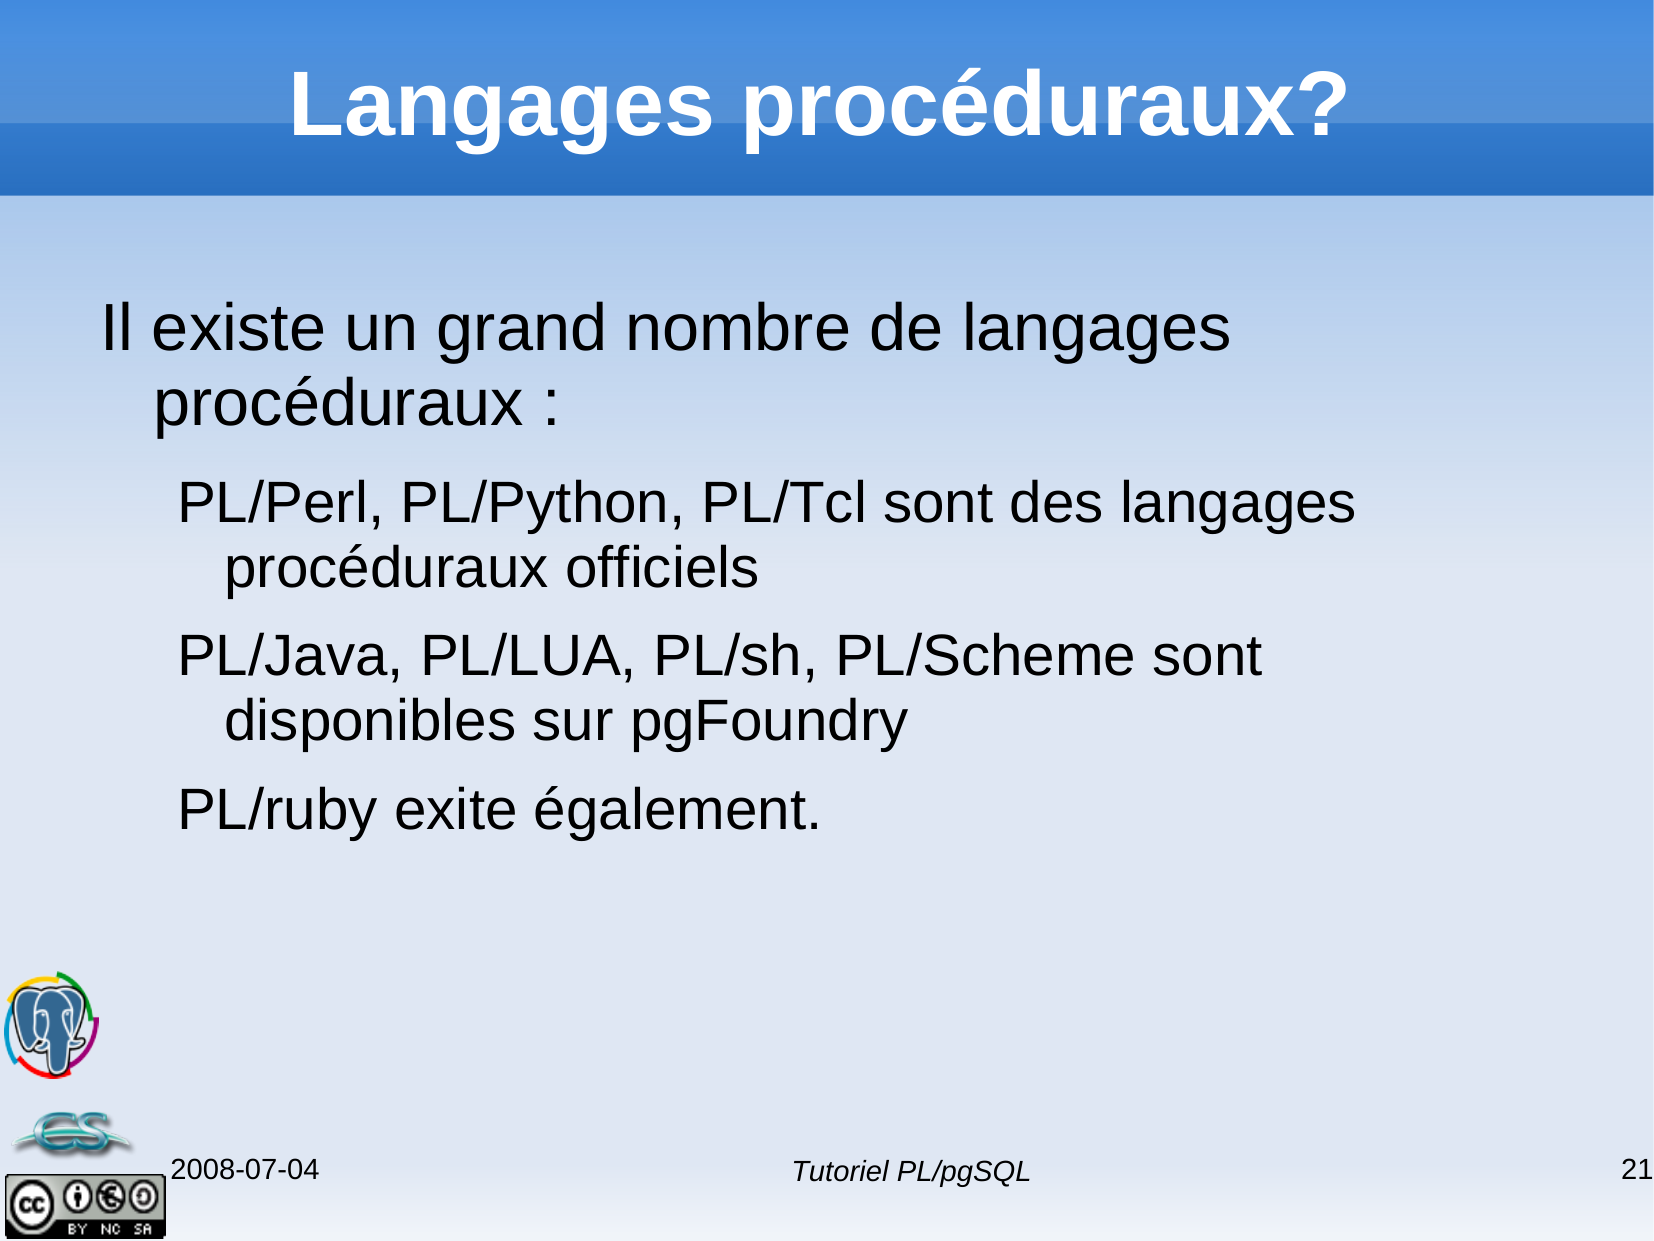

# Langages procéduraux?
Il existe un grand nombre de langages procéduraux :
PL/Perl, PL/Python, PL/Tcl sont des langages procéduraux officiels
PL/Java, PL/LUA, PL/sh, PL/Scheme sont disponibles sur pgFoundry
PL/ruby exite également.
2008-07-04
21
Tutoriel PL/pgSQL